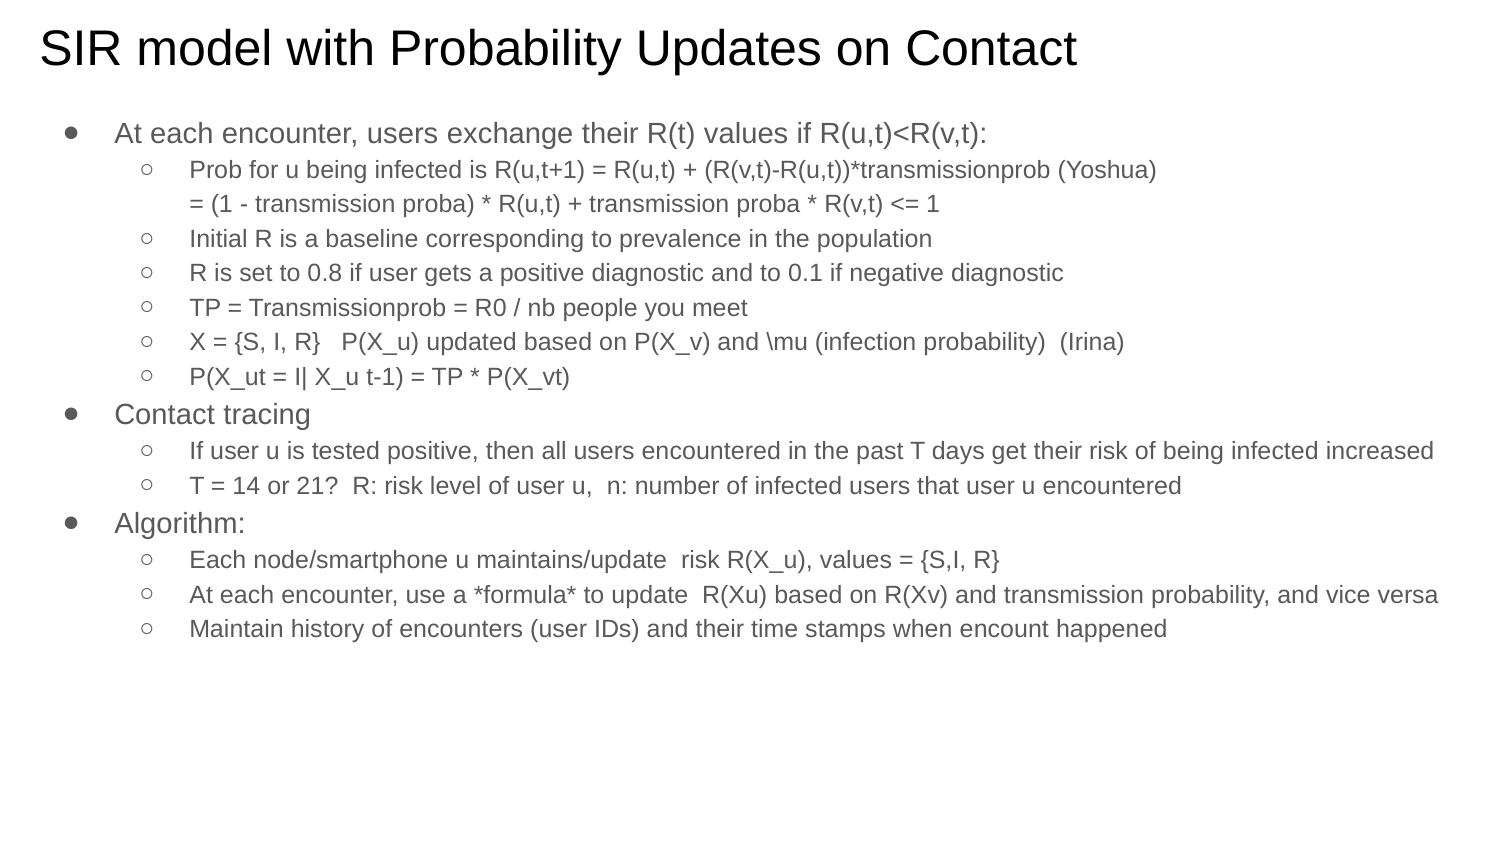

# SIR model with Probability Updates on Contact
At each encounter, users exchange their R(t) values if R(u,t)<R(v,t):
Prob for u being infected is R(u,t+1) = R(u,t) + (R(v,t)-R(u,t))*transmissionprob (Yoshua)
= (1 - transmission proba) * R(u,t) + transmission proba * R(v,t) <= 1
Initial R is a baseline corresponding to prevalence in the population
R is set to 0.8 if user gets a positive diagnostic and to 0.1 if negative diagnostic
TP = Transmissionprob = R0 / nb people you meet
X = {S, I, R} P(X_u) updated based on P(X_v) and \mu (infection probability) (Irina)
P(X_ut = I| X_u t-1) = TP * P(X_vt)
Contact tracing
If user u is tested positive, then all users encountered in the past T days get their risk of being infected increased
T = 14 or 21? R: risk level of user u, n: number of infected users that user u encountered
Algorithm:
Each node/smartphone u maintains/update risk R(X_u), values = {S,I, R}
At each encounter, use a *formula* to update R(Xu) based on R(Xv) and transmission probability, and vice versa
Maintain history of encounters (user IDs) and their time stamps when encount happened